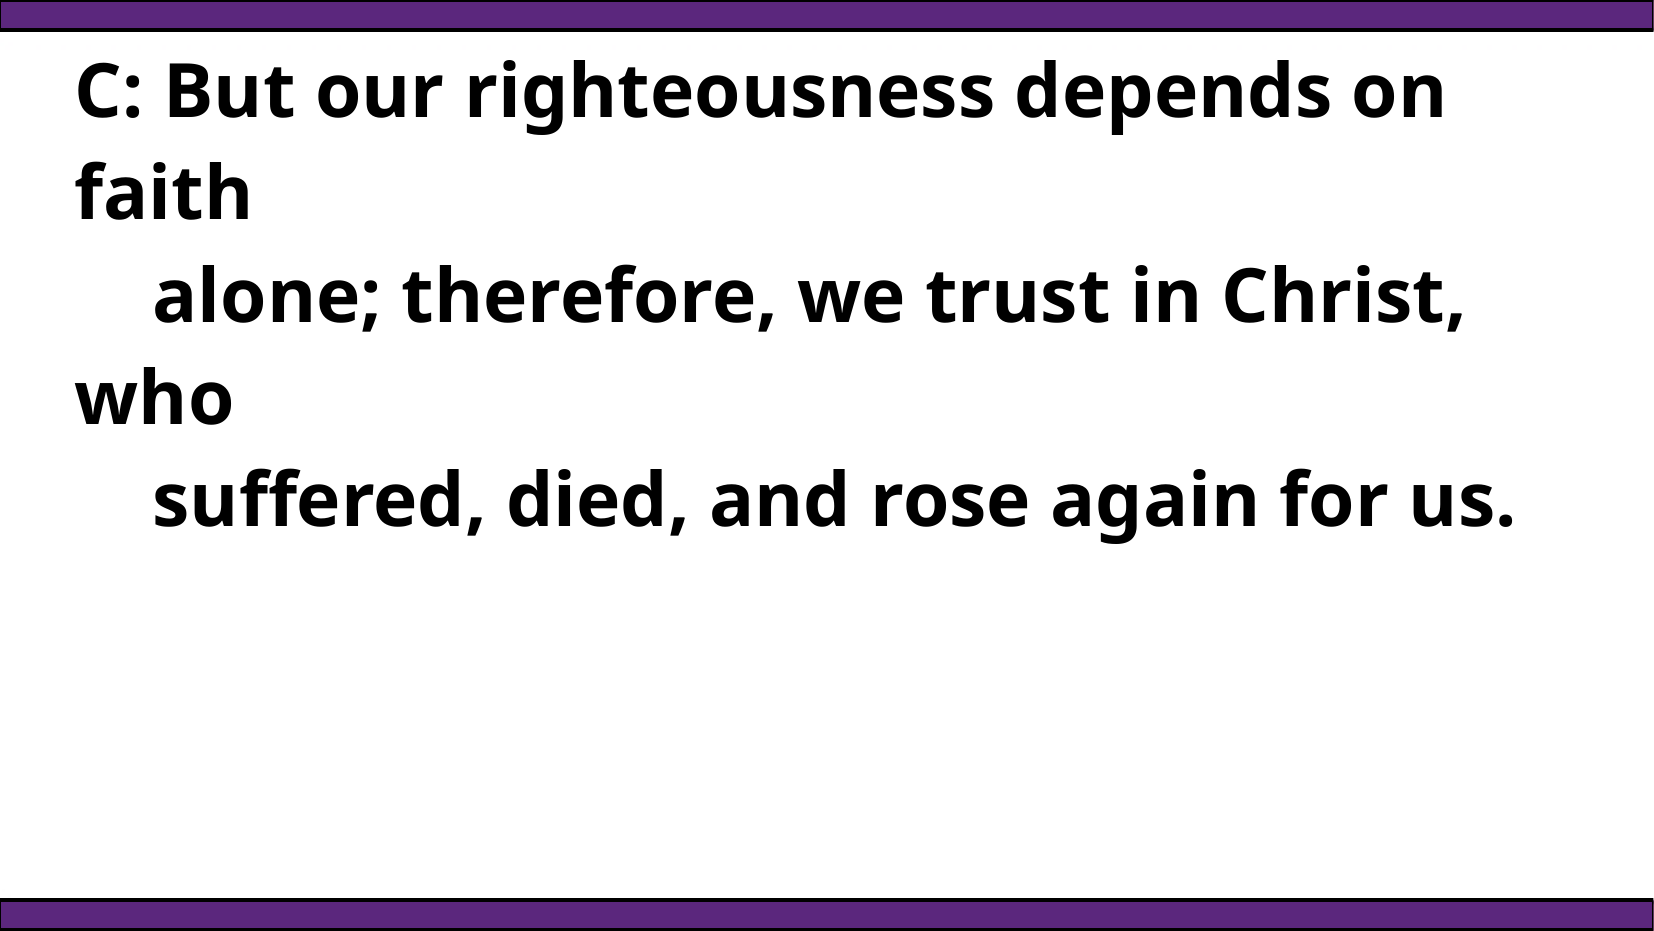

C: But our righteousness depends on faith
 alone; therefore, we trust in Christ, who
 suffered, died, and rose again for us.